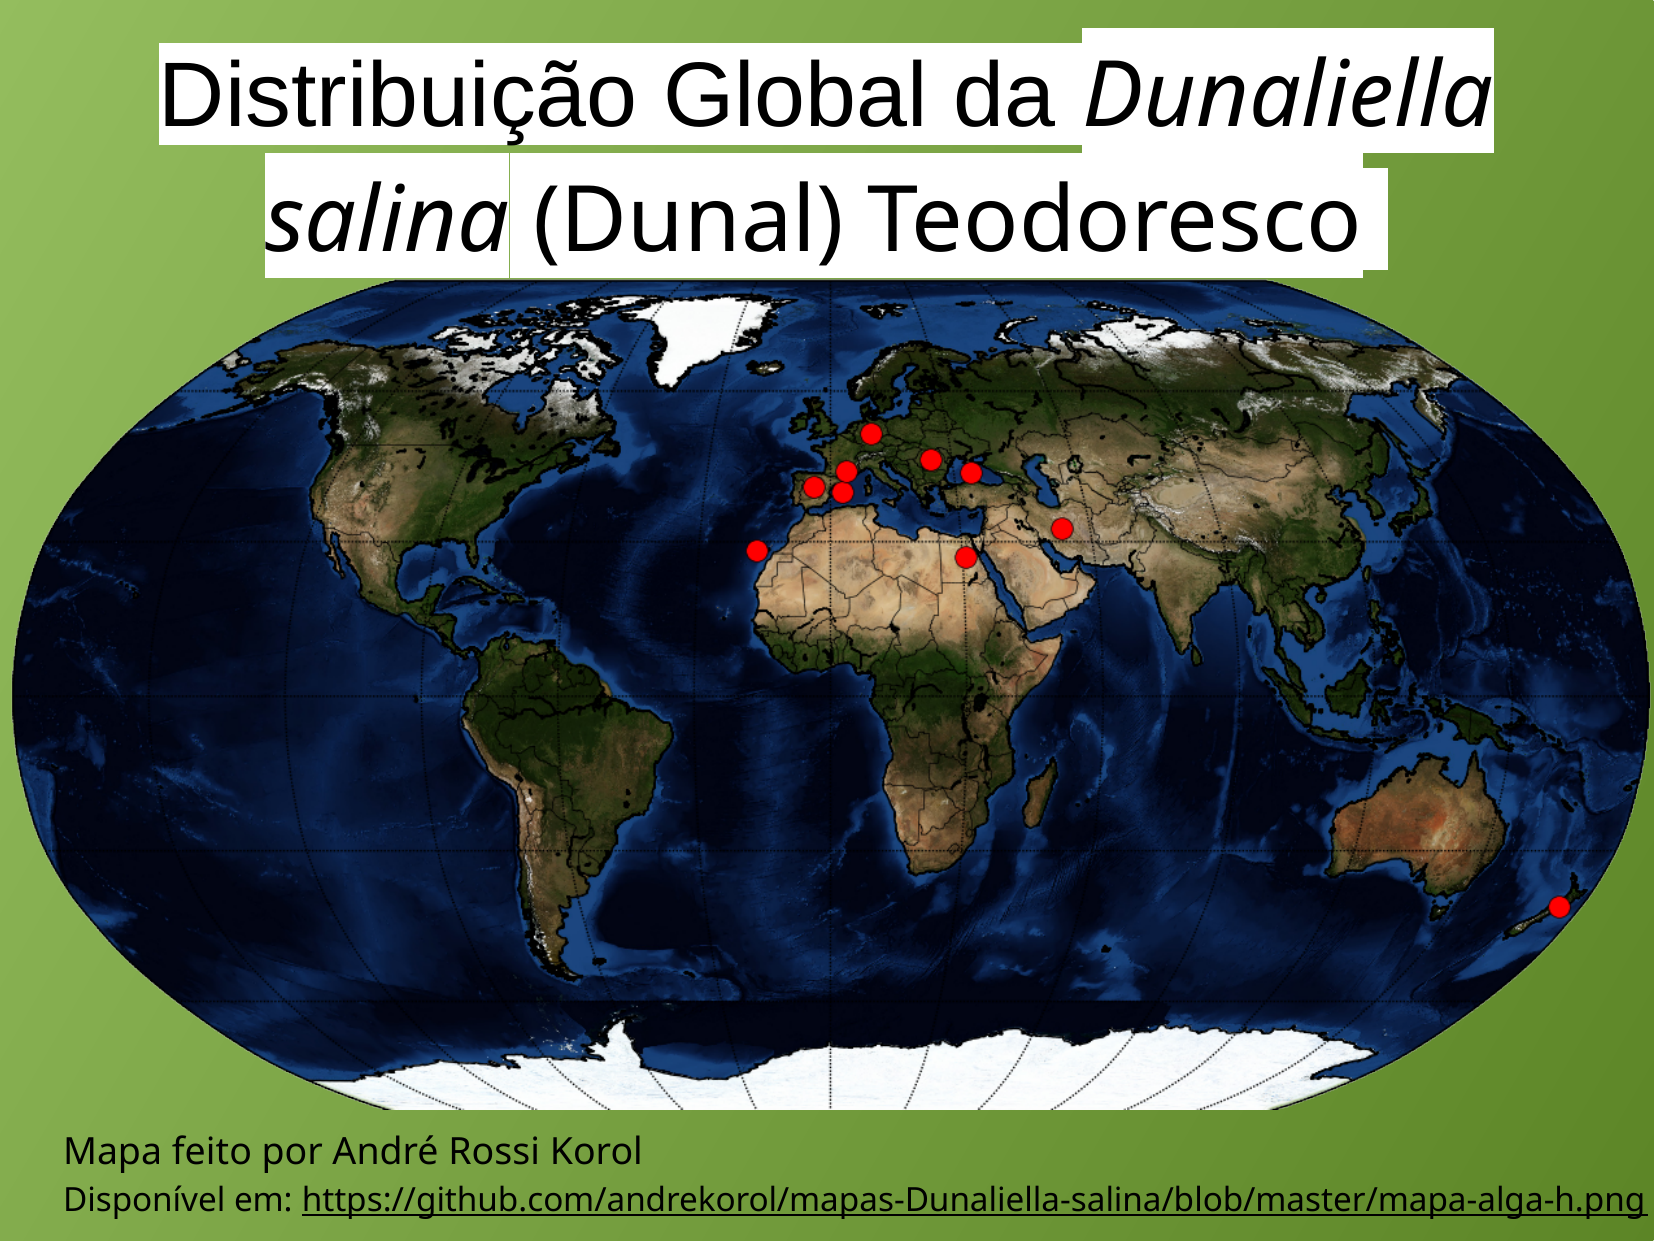

# Distribuição Global da Dunaliella salina (Dunal) Teodoresco
Mapa feito por André Rossi Korol
Disponível em: https://github.com/andrekorol/mapas-Dunaliella-salina/blob/master/mapa-alga-h.png